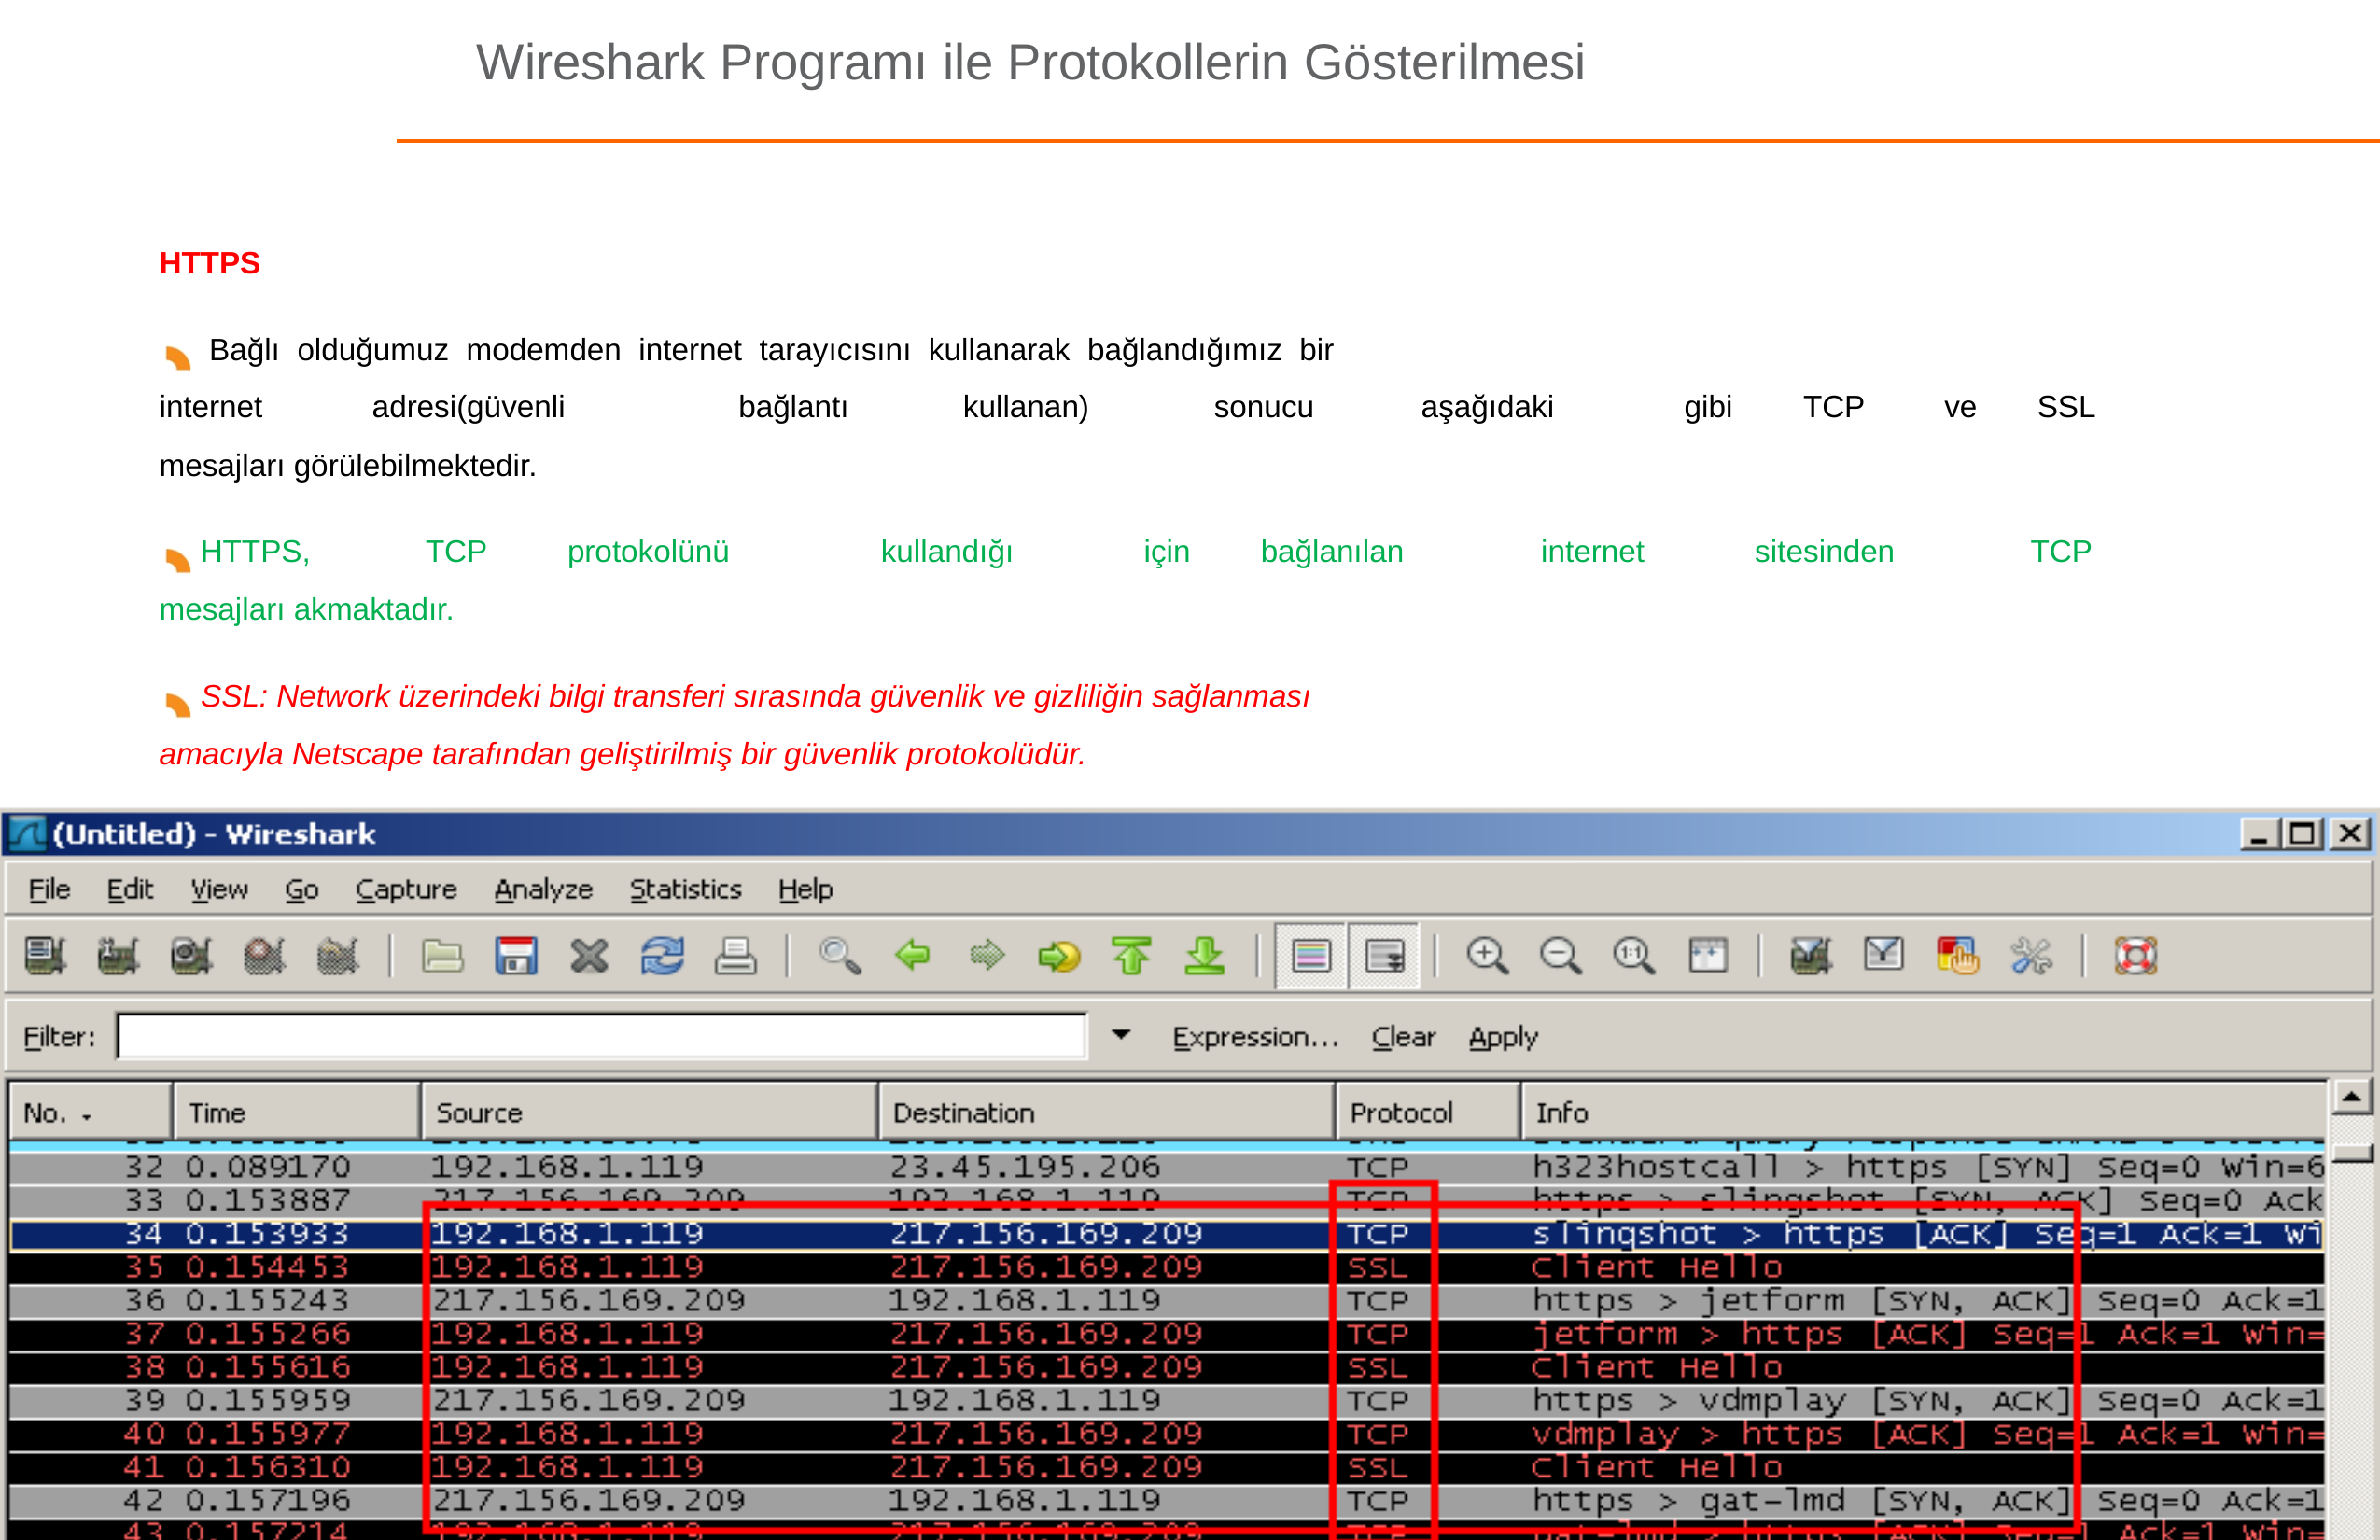

Wireshark Programı ile Protokollerin Gösterilmesi
HTTPS
 Bağlı olduğumuz modemden internet tarayıcısını kullanarak bağlandığımız bir
internet
adresi(güvenli
bağlantı
kullanan)
sonucu
aşağıdaki
gibi
TCP
ve
SSL
mesajları görülebilmektedir.
HTTPS,
TCP
protokolünü
kullandığı
için
bağlanılan
internet
sitesinden
TCP
mesajları akmaktadır.
SSL: Network üzerindeki bilgi transferi sırasında güvenlik ve gizliliğin sağlanması
amacıyla Netscape tarafından geliştirilmiş bir güvenlik protokolüdür.